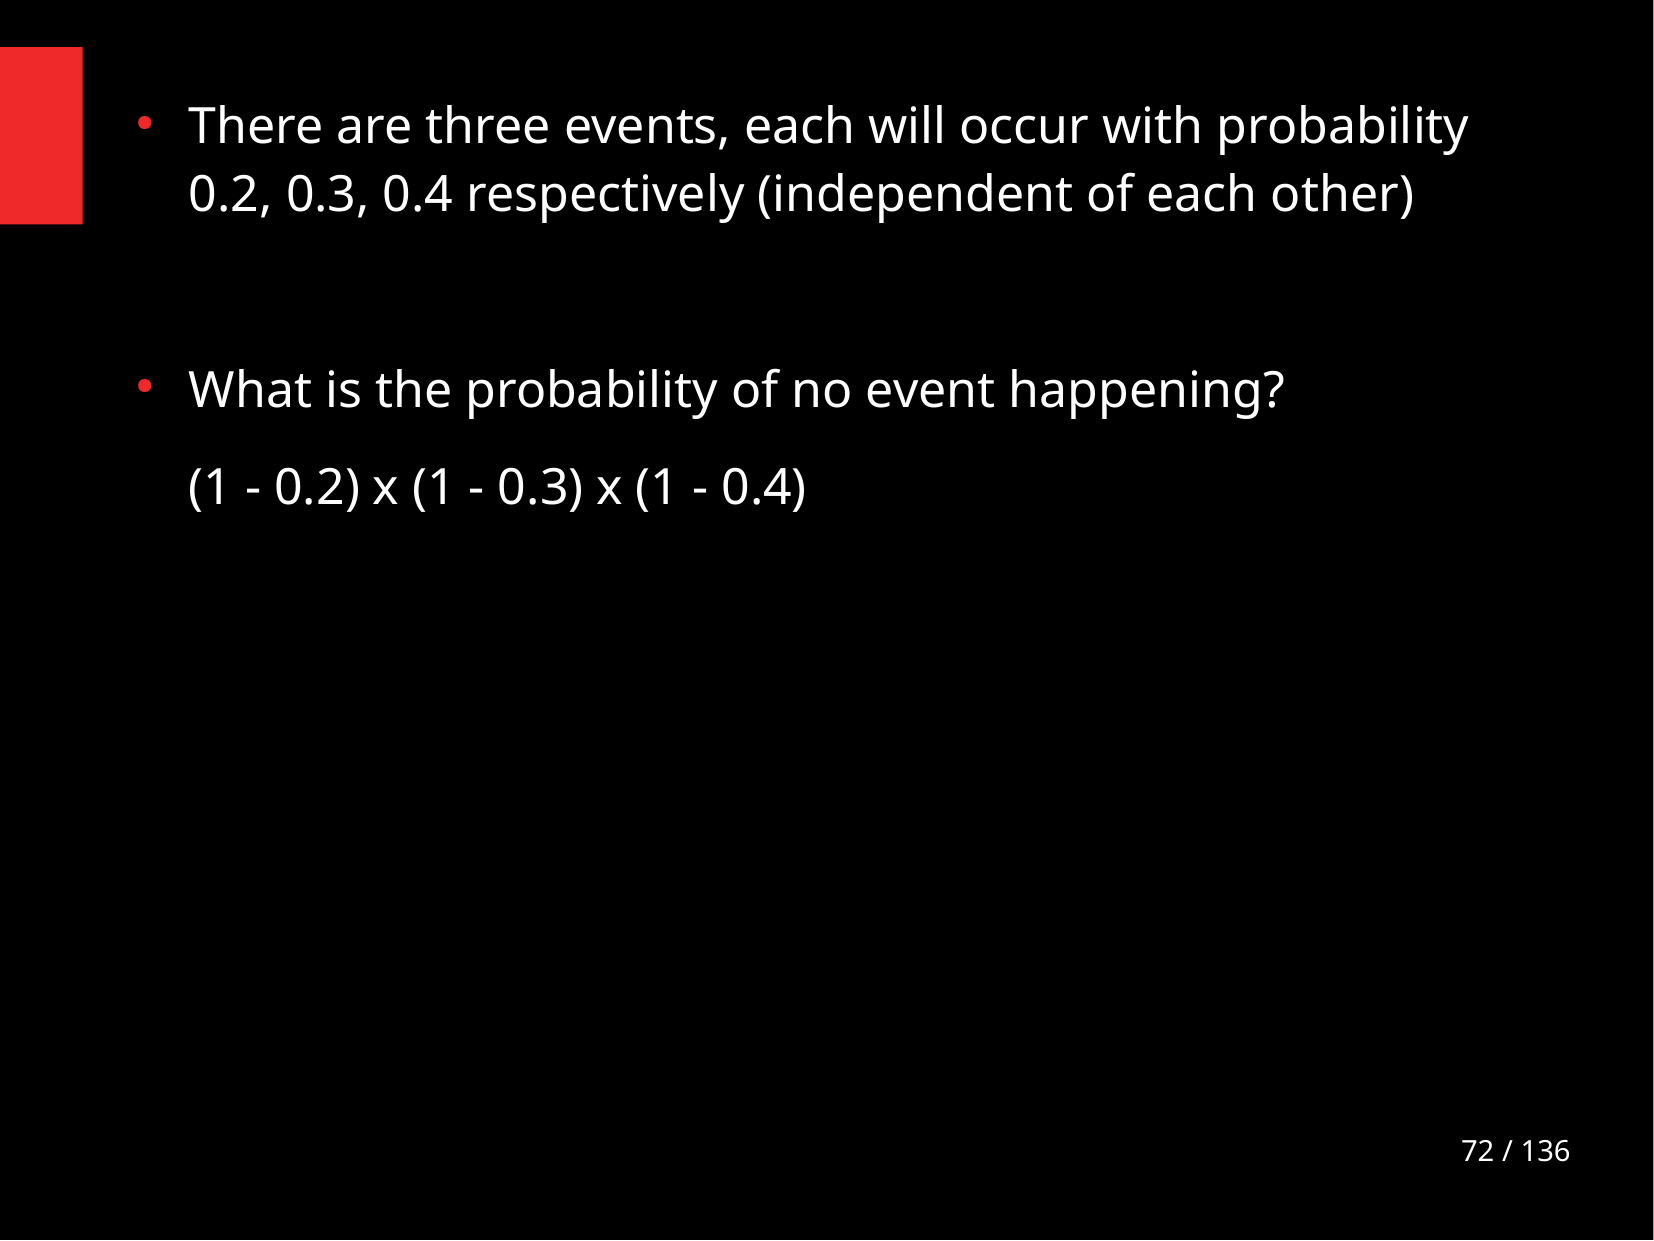

# There are three events, each will occur with probability 0.2, 0.3, 0.4 respectively (independent of each other)
What is the probability of no event happening?
(1 - 0.2) x (1 - 0.3) x (1 - 0.4)
72